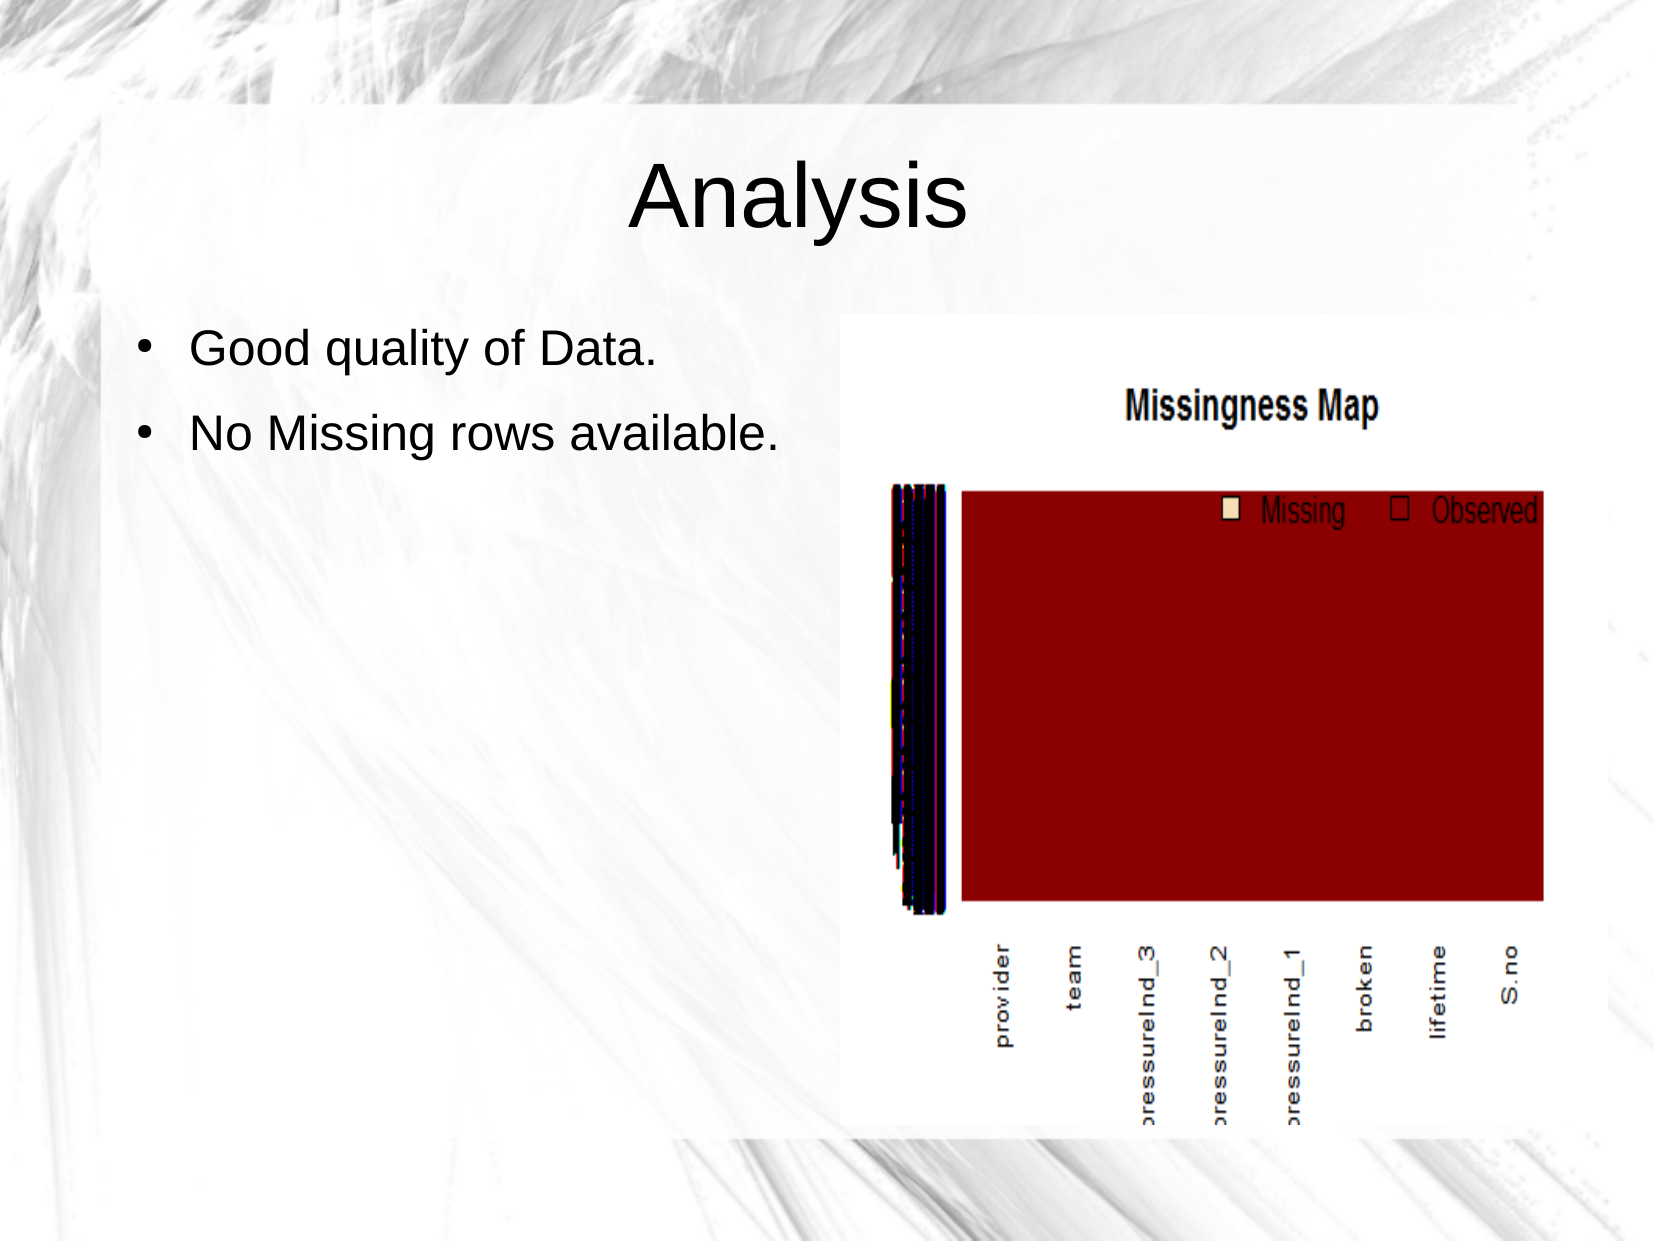

# Analysis
Good quality of Data.
No Missing rows available.